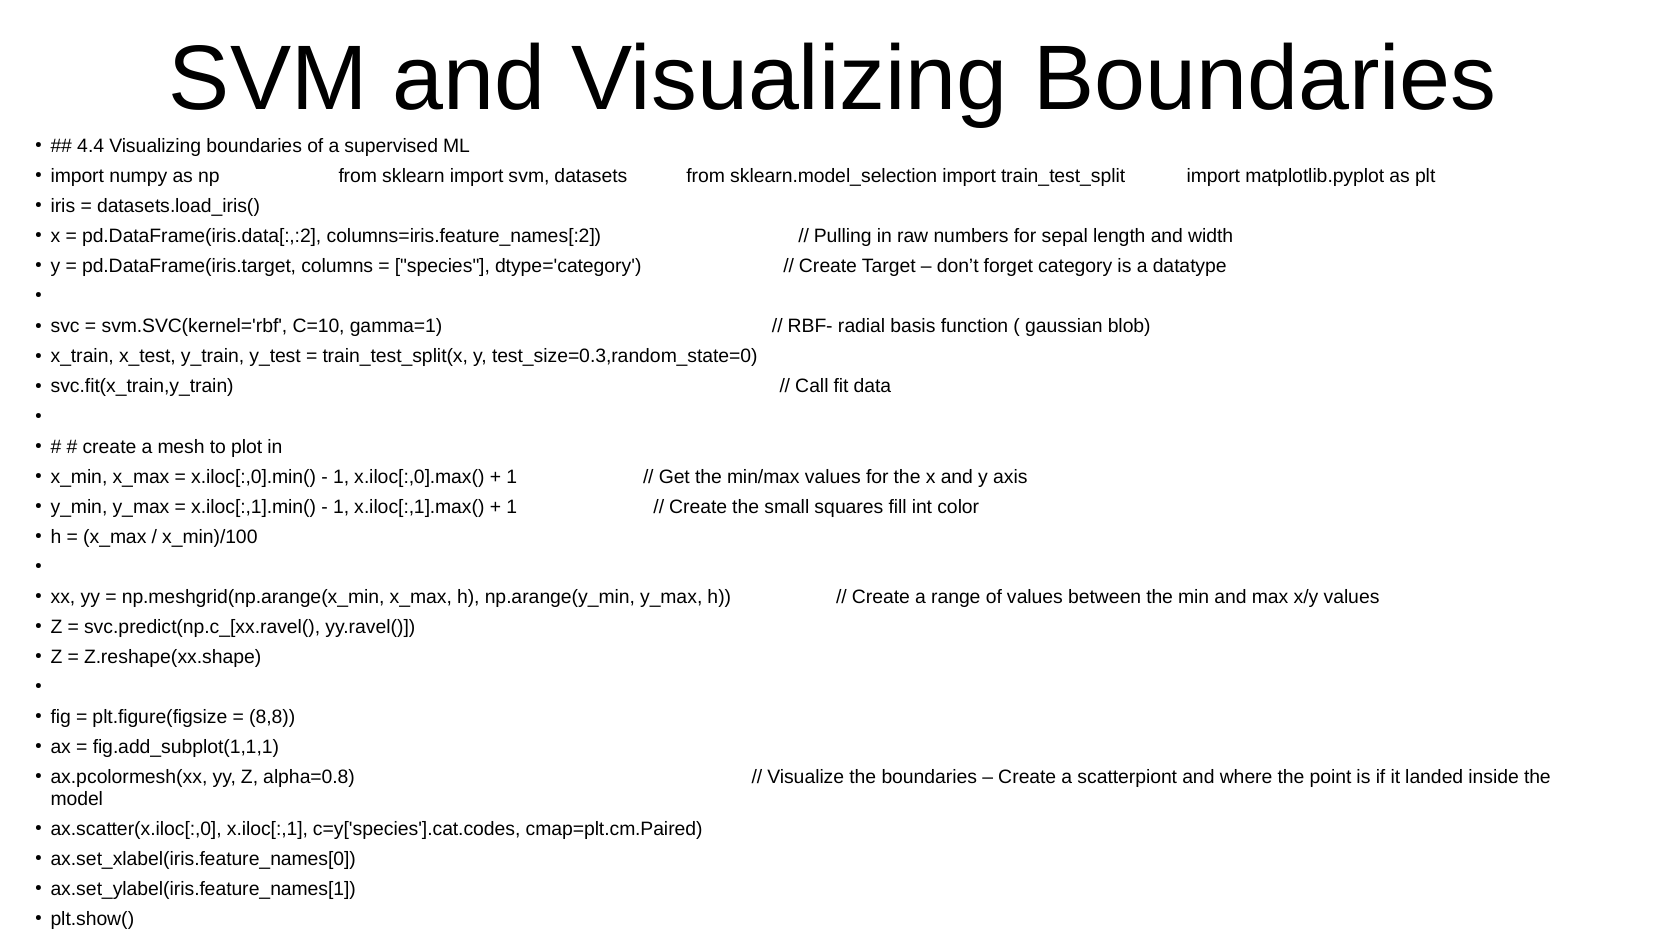

# SVM and Visualizing Boundaries
## 4.4 Visualizing boundaries of a supervised ML
import numpy as np			 					 	 	 	 	 from sklearn import svm, datasets 		 	 	 from sklearn.model_selection import train_test_split 					 	 import matplotlib.pyplot as plt
iris = datasets.load_iris()
x = pd.DataFrame(iris.data[:,:2], columns=iris.feature_names[:2]) 			 	 	 	 					 // Pulling in raw numbers for sepal length and width
y = pd.DataFrame(iris.target, columns = ["species"], dtype='category') // Create Target – don’t forget category is a datatype
svc = svm.SVC(kernel='rbf', C=10, gamma=1) 					 	 	 	 	 			 		 	 				 	 	 	 // RBF- radial basis function ( gaussian blob)
x_train, x_test, y_train, y_test = train_test_split(x, y, test_size=0.3,random_state=0)
svc.fit(x_train,y_train) 		 			 		 	 // Call fit data
# # create a mesh to plot in
x_min, x_max = x.iloc[:,0].min() - 1, x.iloc[:,0].max() + 1 // Get the min/max values for the x and y axis
y_min, y_max = x.iloc[:,1].min() - 1, x.iloc[:,1].max() + 1		 	 	 	 	 	 // Create the small squares fill int color
h = (x_max / x_min)/100
xx, yy = np.meshgrid(np.arange(x_min, x_max, h), np.arange(y_min, y_max, h)) // Create a range of values between the min and max x/y values
Z = svc.predict(np.c_[xx.ravel(), yy.ravel()])
Z = Z.reshape(xx.shape)
fig = plt.figure(figsize = (8,8))
ax = fig.add_subplot(1,1,1)
ax.pcolormesh(xx, yy, Z, alpha=0.8) 	 						 	 	 	 	 	 	 	 	 	 	 // Visualize the boundaries – Create a scatterpiont and where the point is if it landed inside the model
ax.scatter(x.iloc[:,0], x.iloc[:,1], c=y['species'].cat.codes, cmap=plt.cm.Paired)
ax.set_xlabel(iris.feature_names[0])
ax.set_ylabel(iris.feature_names[1])
plt.show()